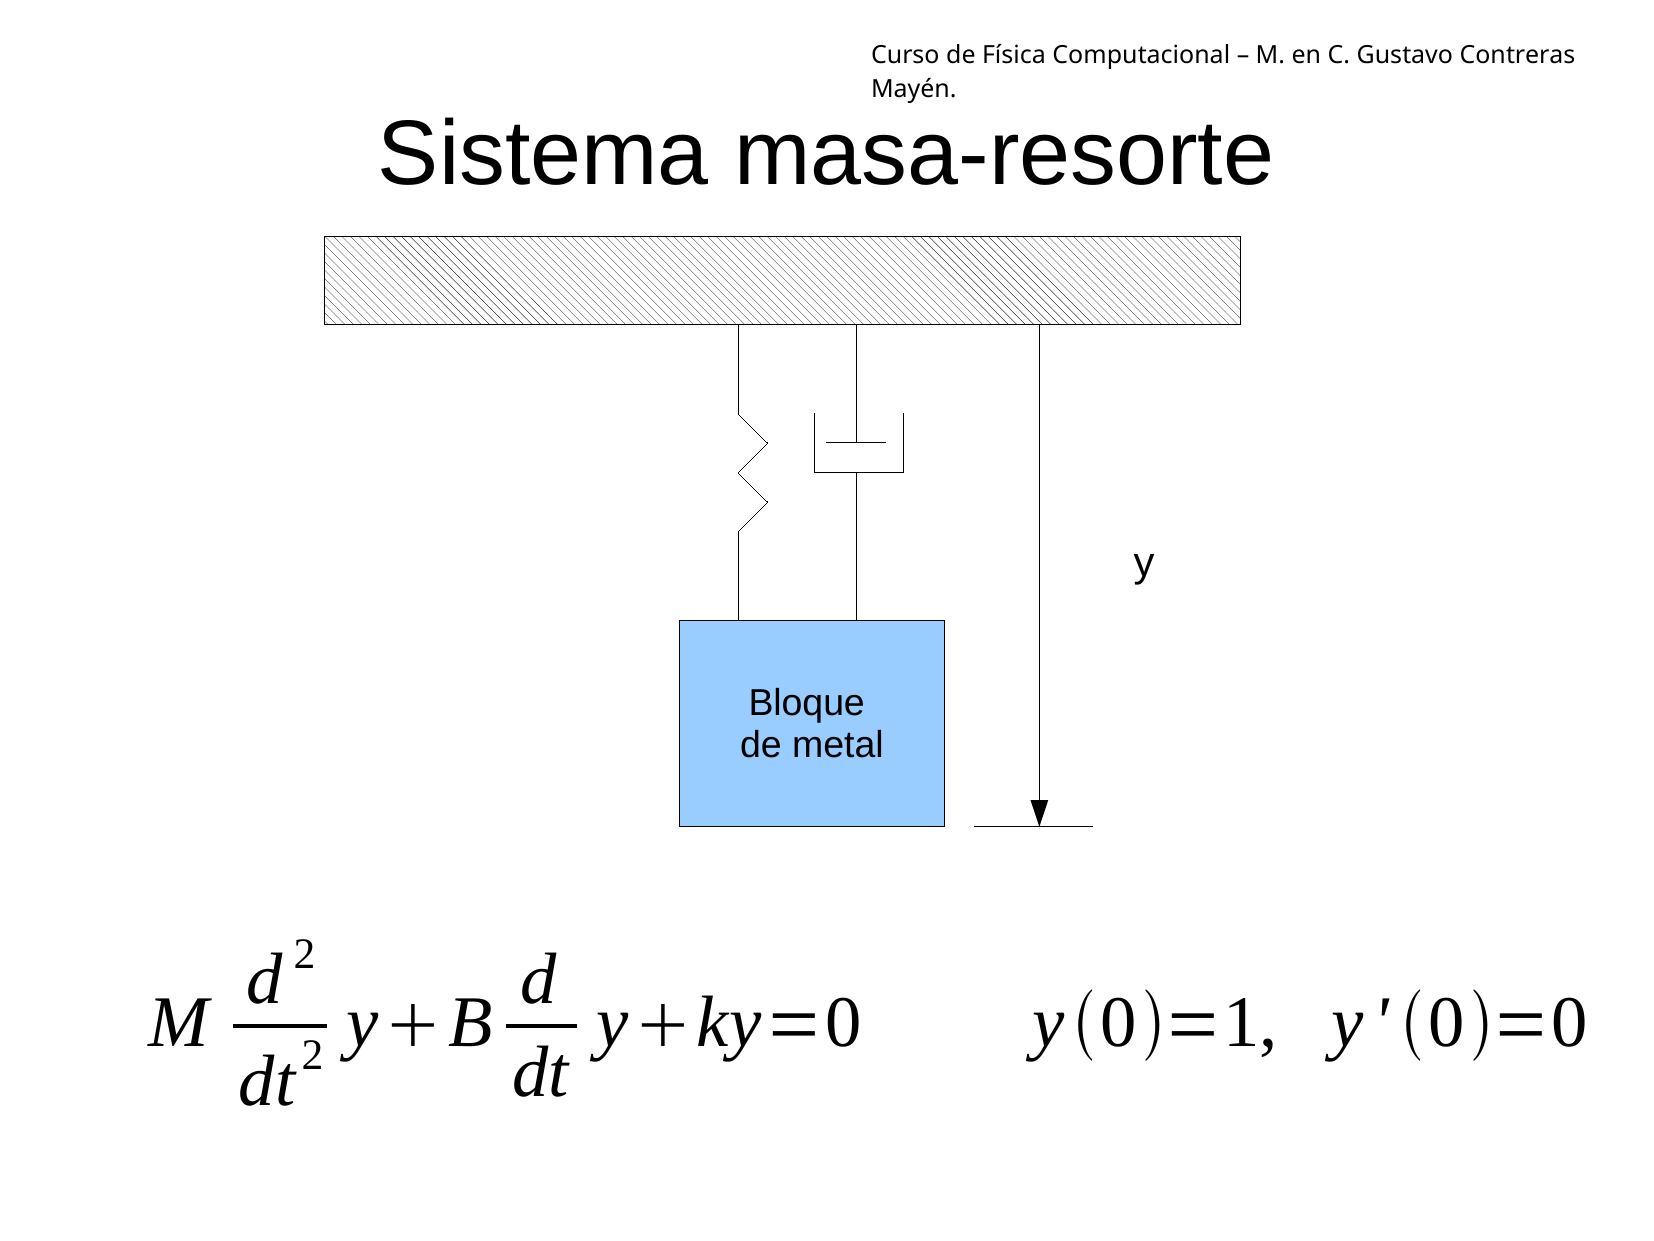

# Sistema masa-resorte
y
Bloque
de metal